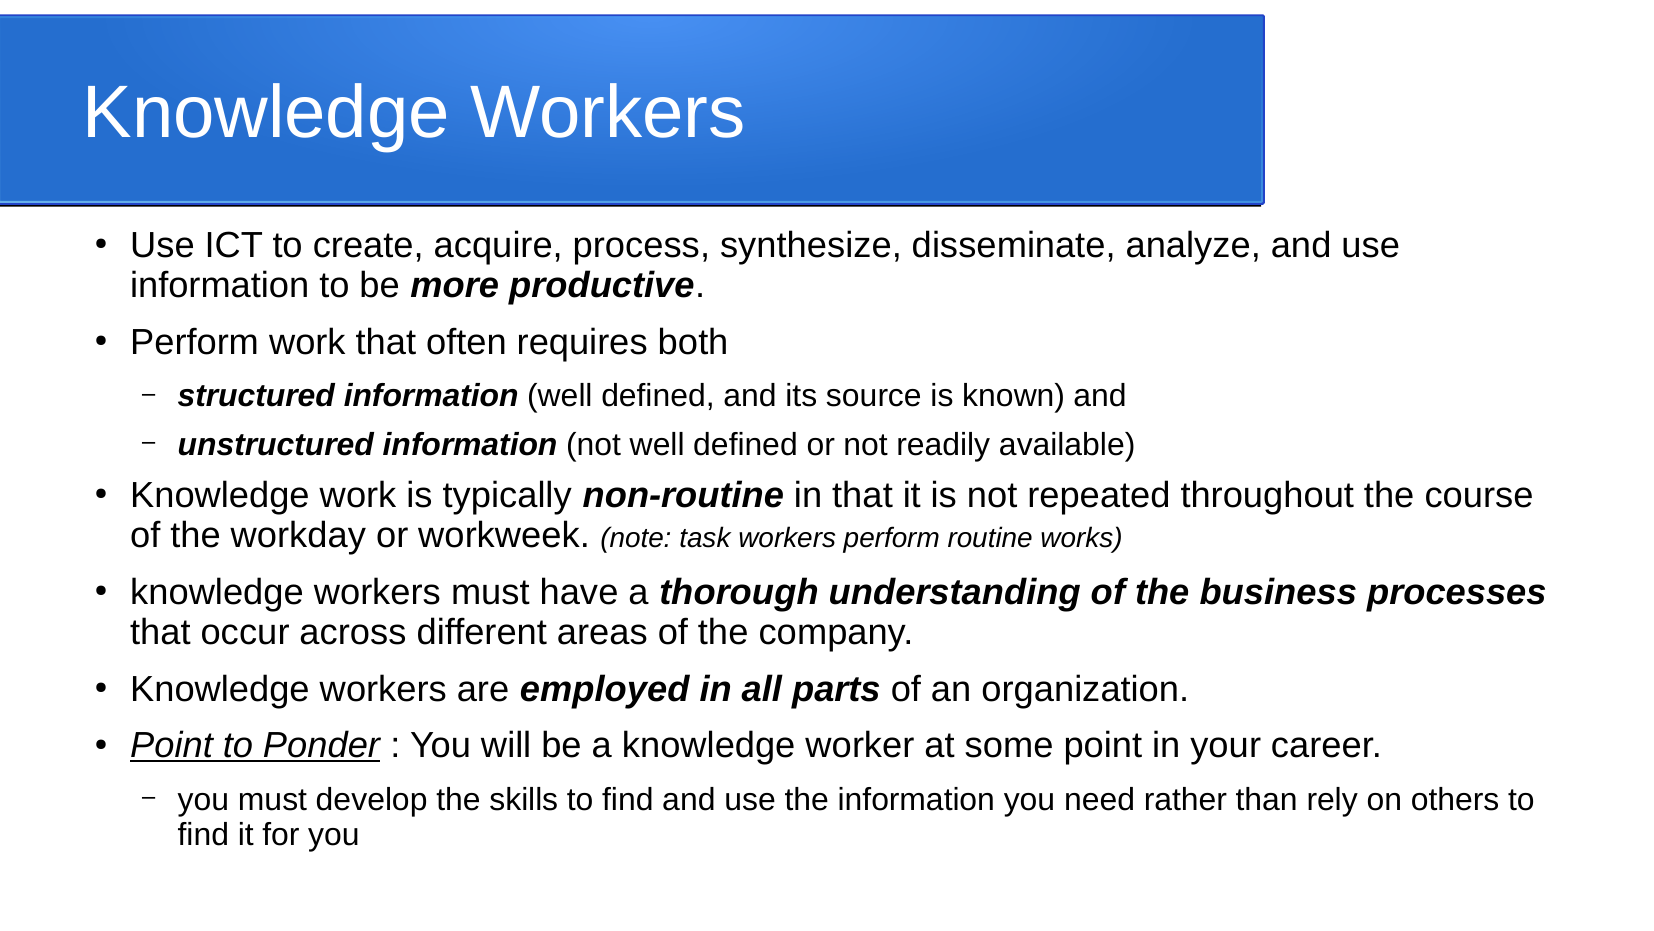

# Knowledge Workers
Use ICT to create, acquire, process, synthesize, disseminate, analyze, and use information to be more productive.
Perform work that often requires both
structured information (well defined, and its source is known) and
unstructured information (not well defined or not readily available)
Knowledge work is typically non-routine in that it is not repeated throughout the course of the workday or workweek. (note: task workers perform routine works)
knowledge workers must have a thorough understanding of the business processes that occur across different areas of the company.
Knowledge workers are employed in all parts of an organization.
Point to Ponder : You will be a knowledge worker at some point in your career.
you must develop the skills to find and use the information you need rather than rely on others to find it for you